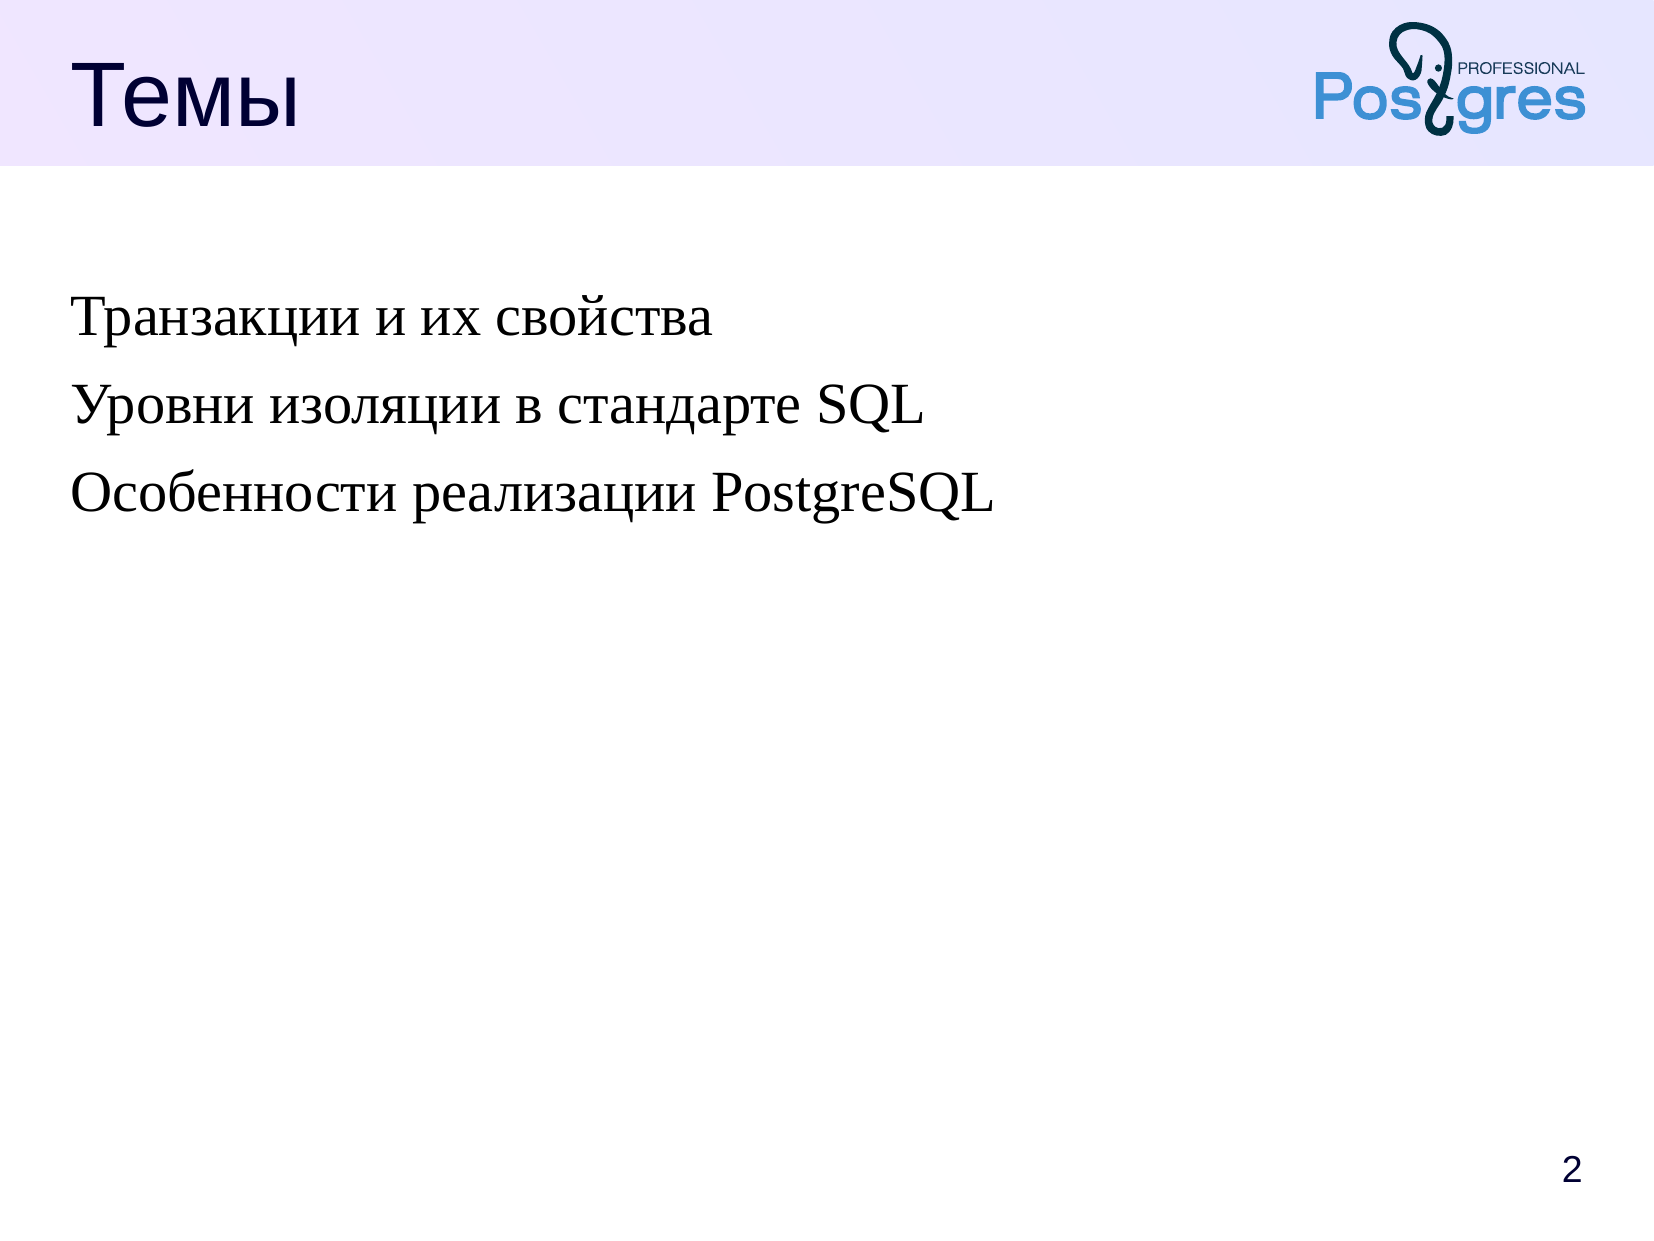

# Темы
Транзакции и их свойства
Уровни изоляции в стандарте SQL
Особенности реализации PostgreSQL